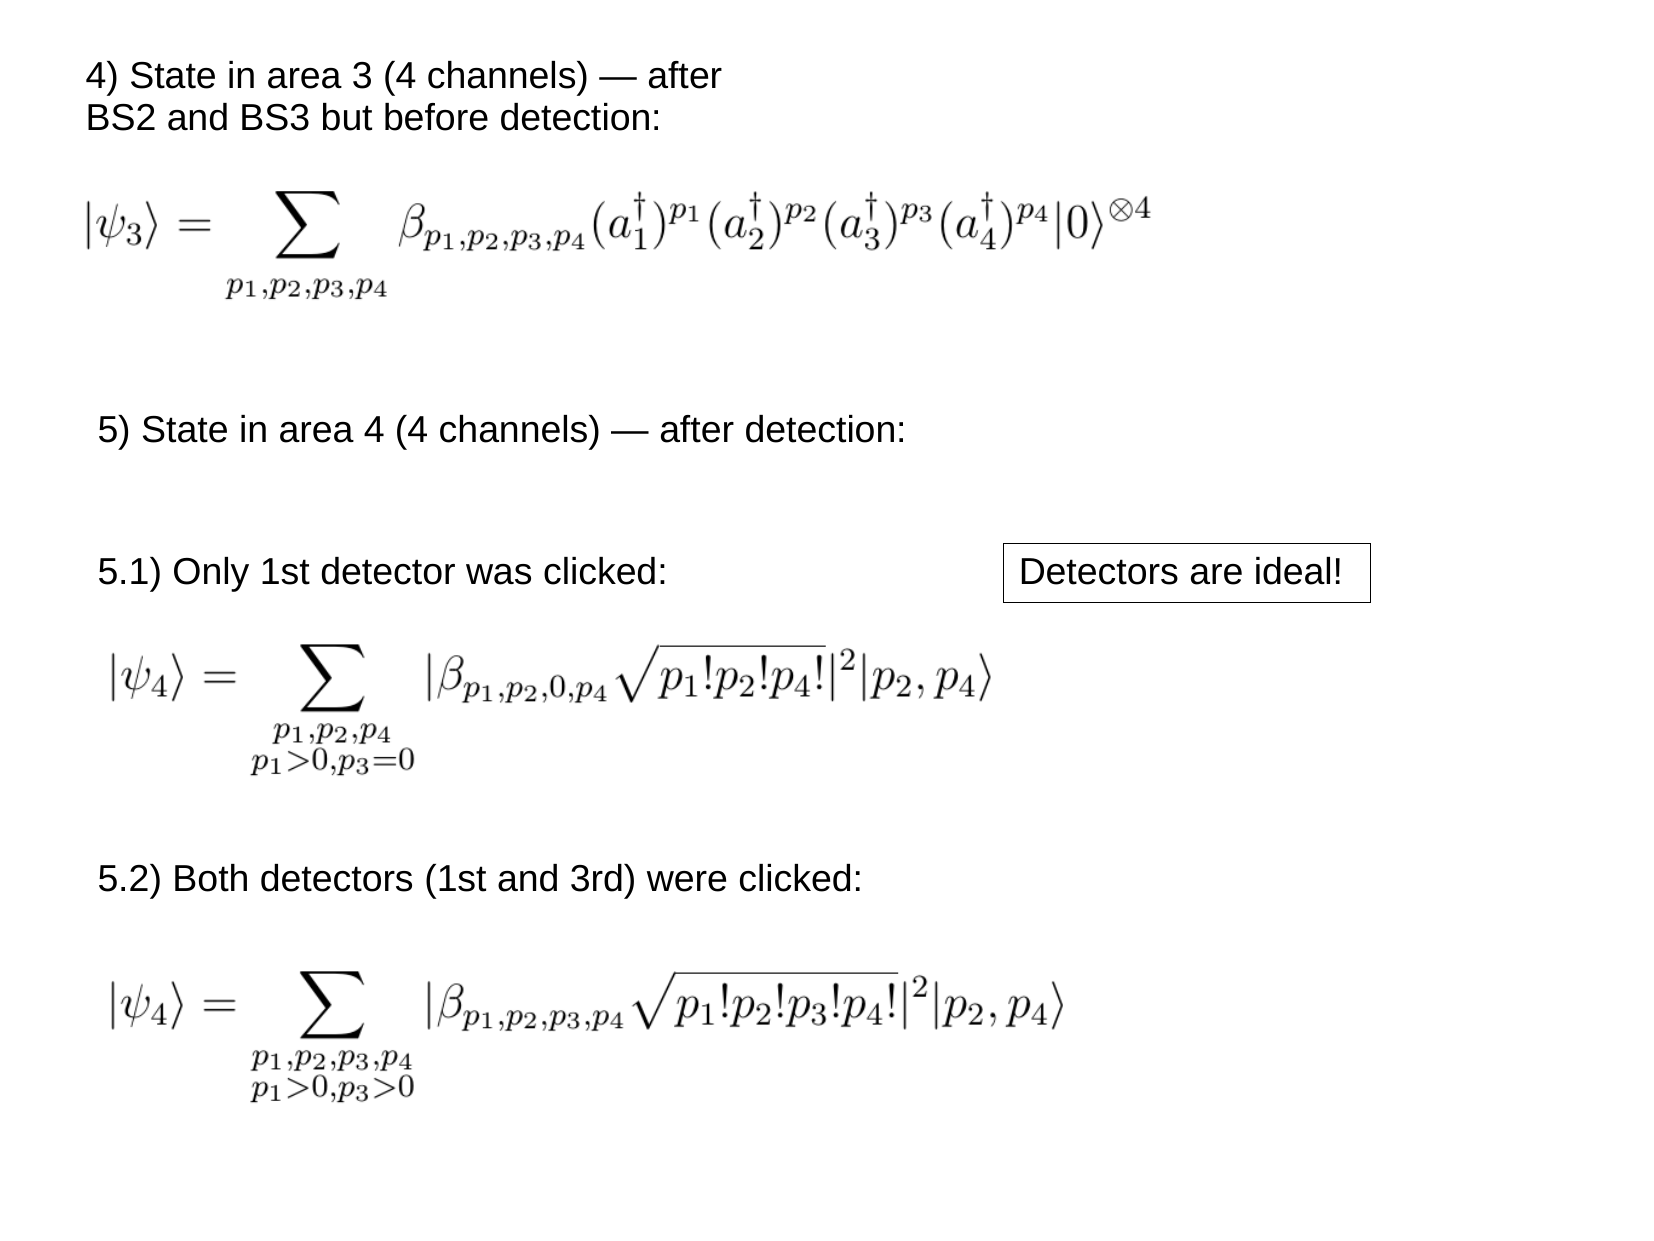

4) State in area 3 (4 channels) — after BS2 and BS3 but before detection:
5) State in area 4 (4 channels) — after detection:
5.1) Only 1st detector was clicked:
Detectors are ideal!
5.2) Both detectors (1st and 3rd) were clicked: